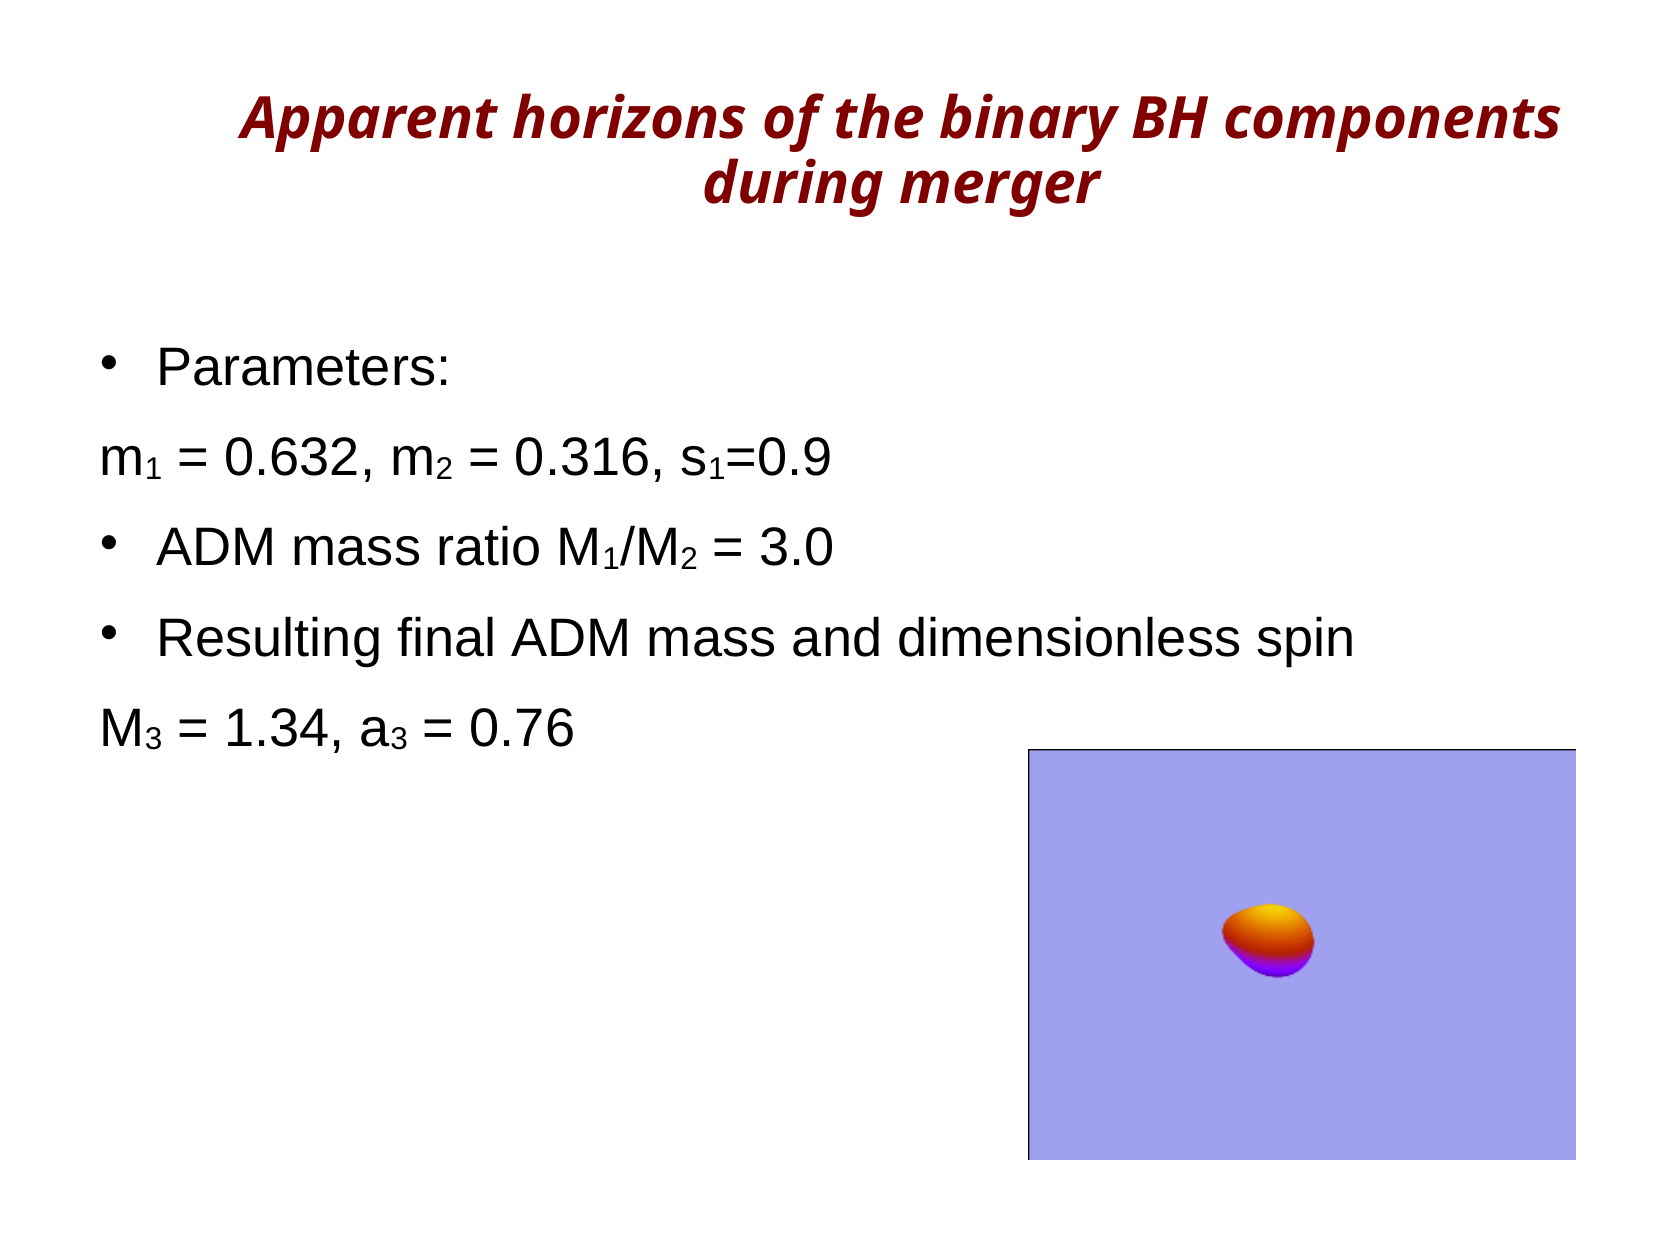

Apparent horizons of the binary BH components during merger
Parameters:
m1 = 0.632, m2 = 0.316, s1=0.9
ADM mass ratio M1/M2 = 3.0
Resulting final ADM mass and dimensionless spin
M3 = 1.34, a3 = 0.76